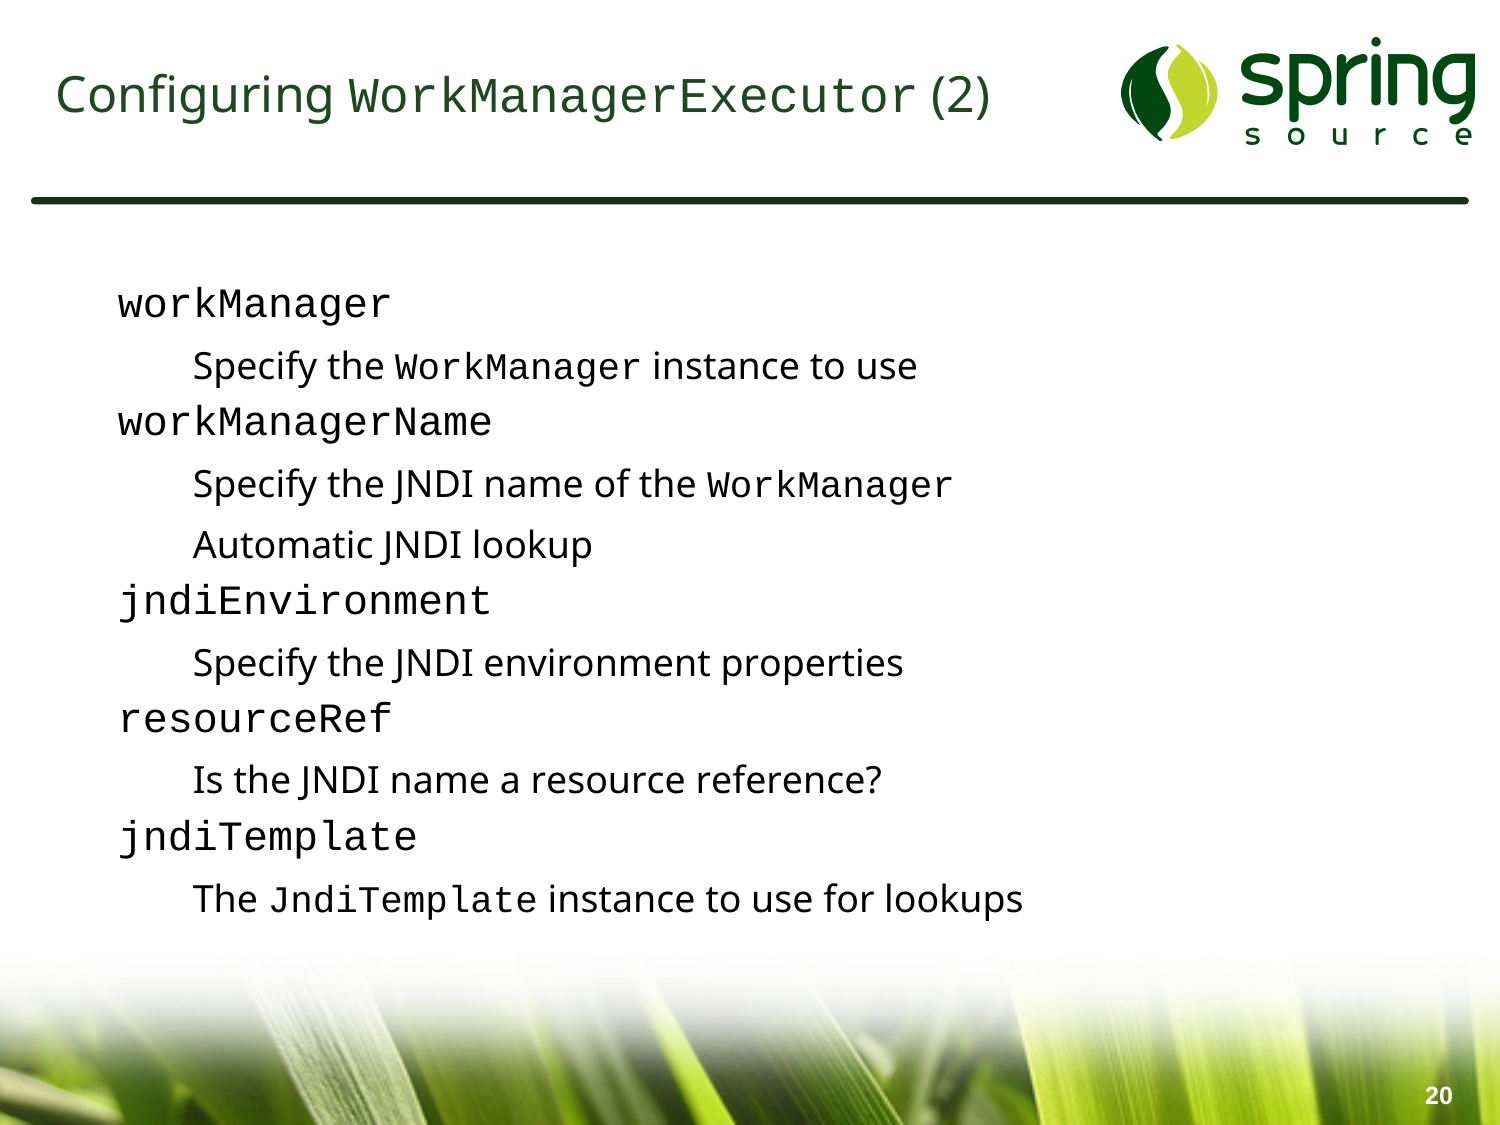

# Configuring WorkManagerExecutor (2)
workManager
Specify the WorkManager instance to use
workManagerName
Specify the JNDI name of the WorkManager
Automatic JNDI lookup
jndiEnvironment
Specify the JNDI environment properties
resourceRef
Is the JNDI name a resource reference?
jndiTemplate
The JndiTemplate instance to use for lookups